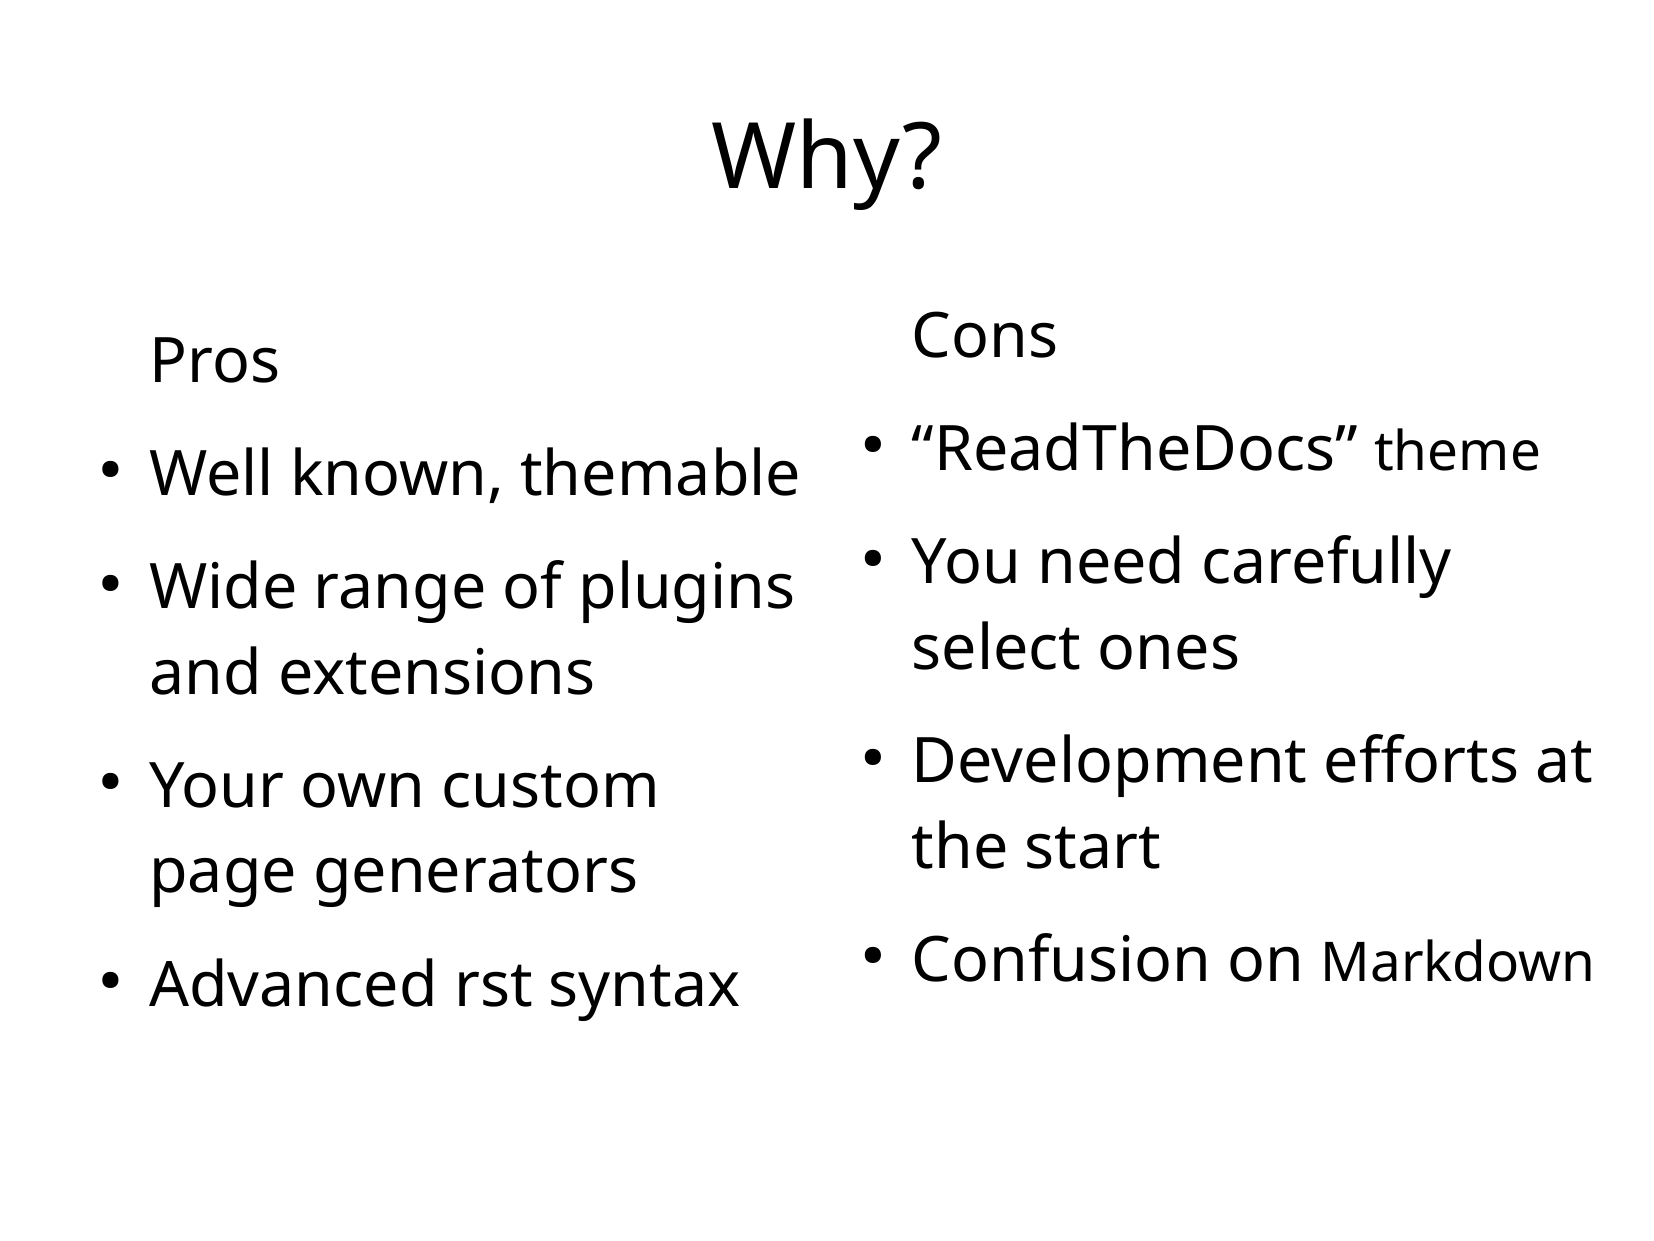

# Why?
Cons
“ReadTheDocs” theme
You need carefully select ones
Development efforts at the start
Confusion on Markdown
Pros
Well known, themable
Wide range of plugins and extensions
Your own custom page generators
Advanced rst syntax